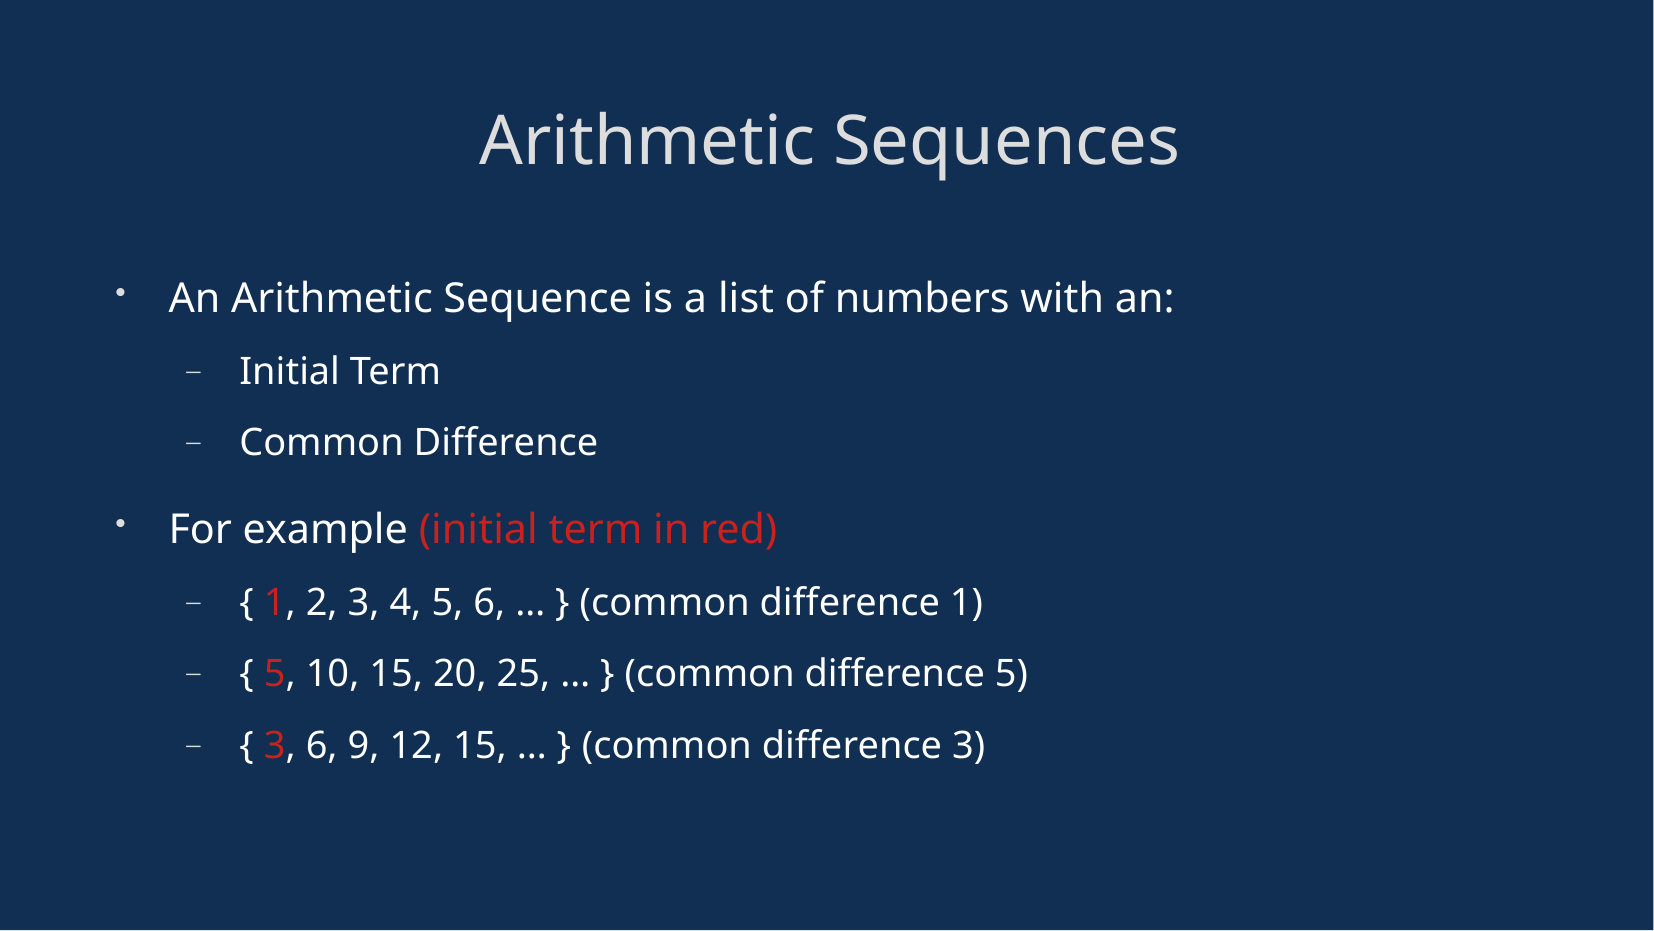

# Arithmetic Sequences
An Arithmetic Sequence is a list of numbers with an:
Initial Term
Common Difference
For example (initial term in red)
{ 1, 2, 3, 4, 5, 6, … } (common difference 1)
{ 5, 10, 15, 20, 25, … } (common difference 5)
{ 3, 6, 9, 12, 15, … } (common difference 3)